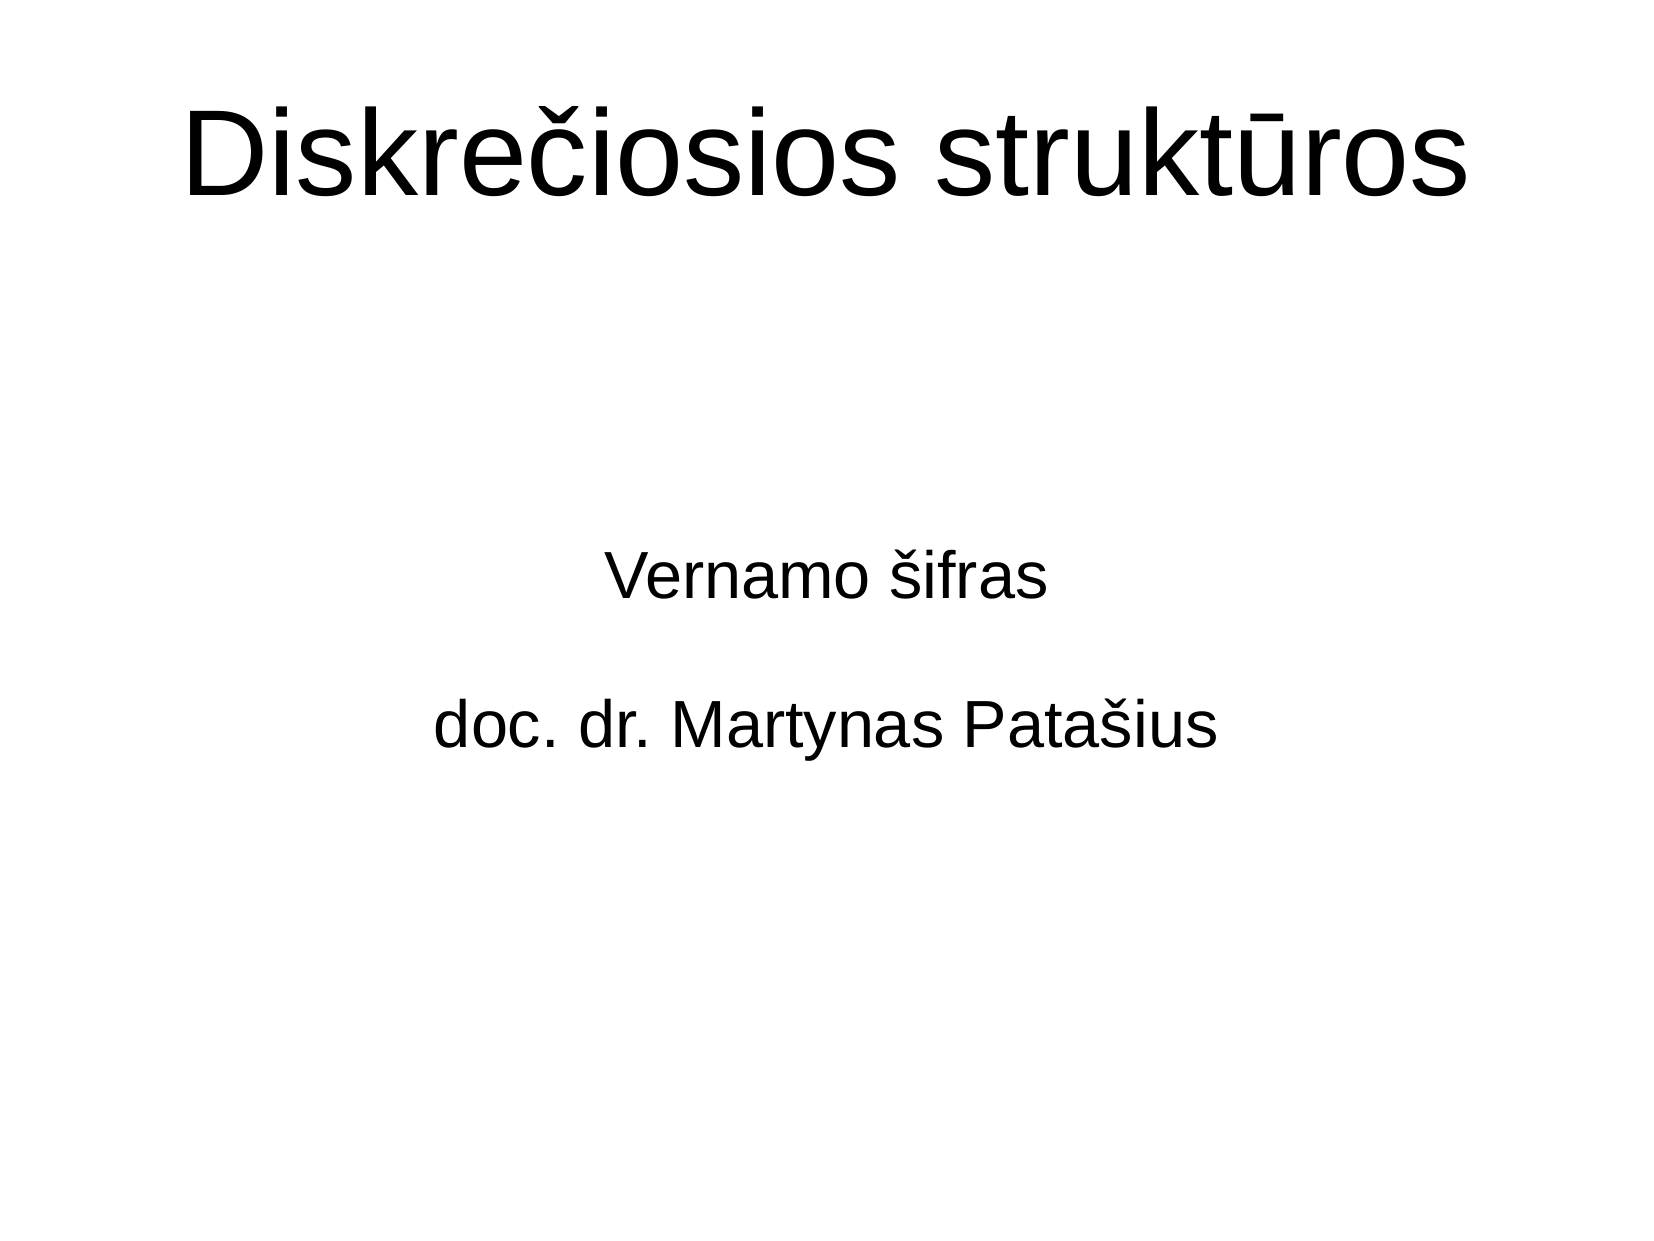

# Diskrečiosios struktūros
Vernamo šifras
doc. dr. Martynas Patašius